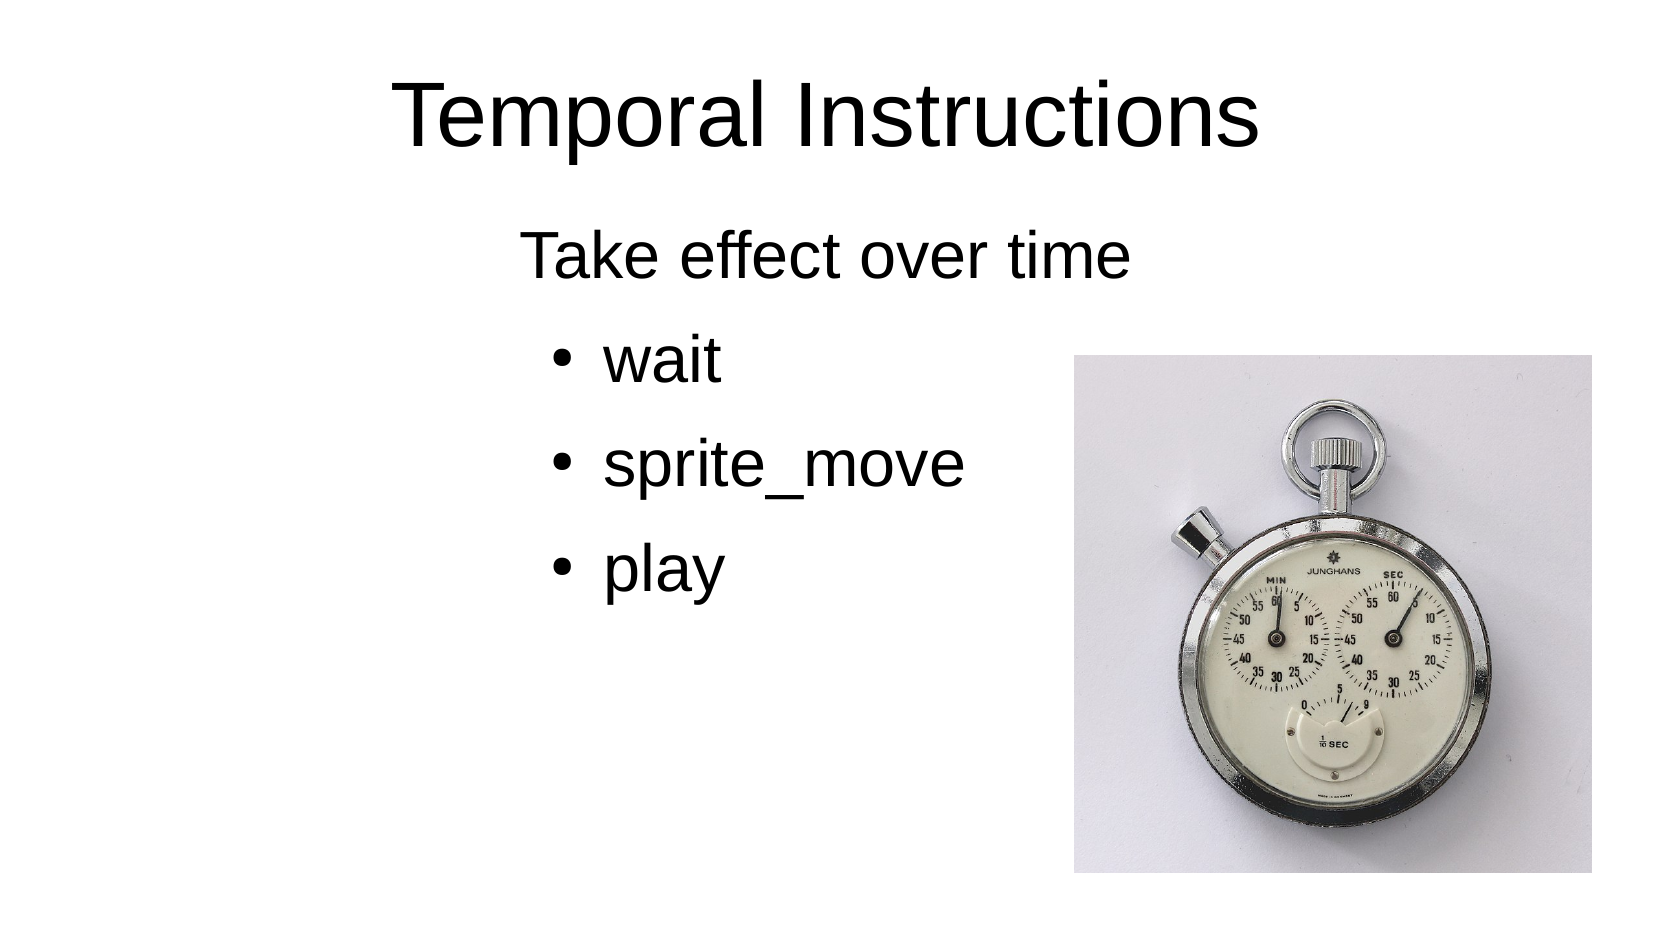

# Temporal Instructions
Take effect over time
wait
sprite_move
play